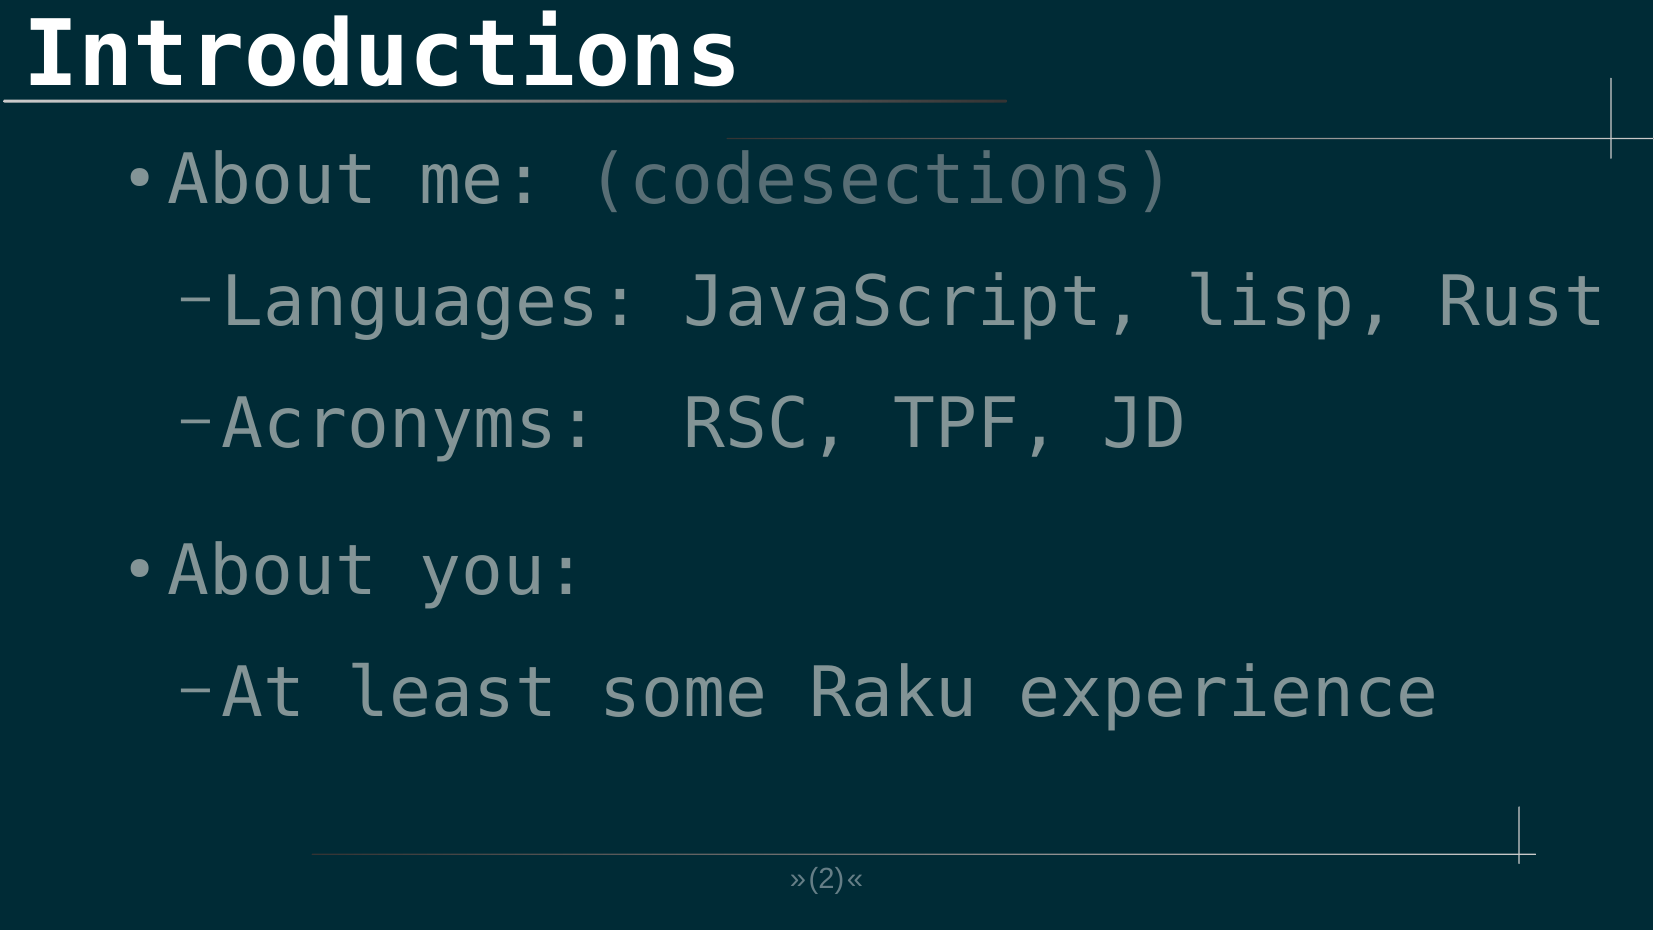

# Introductions
About me: (codesections)
Languages: JavaScript, lisp, Rust
Acronyms: RSC, TPF, JD
About you:
At least some Raku experience